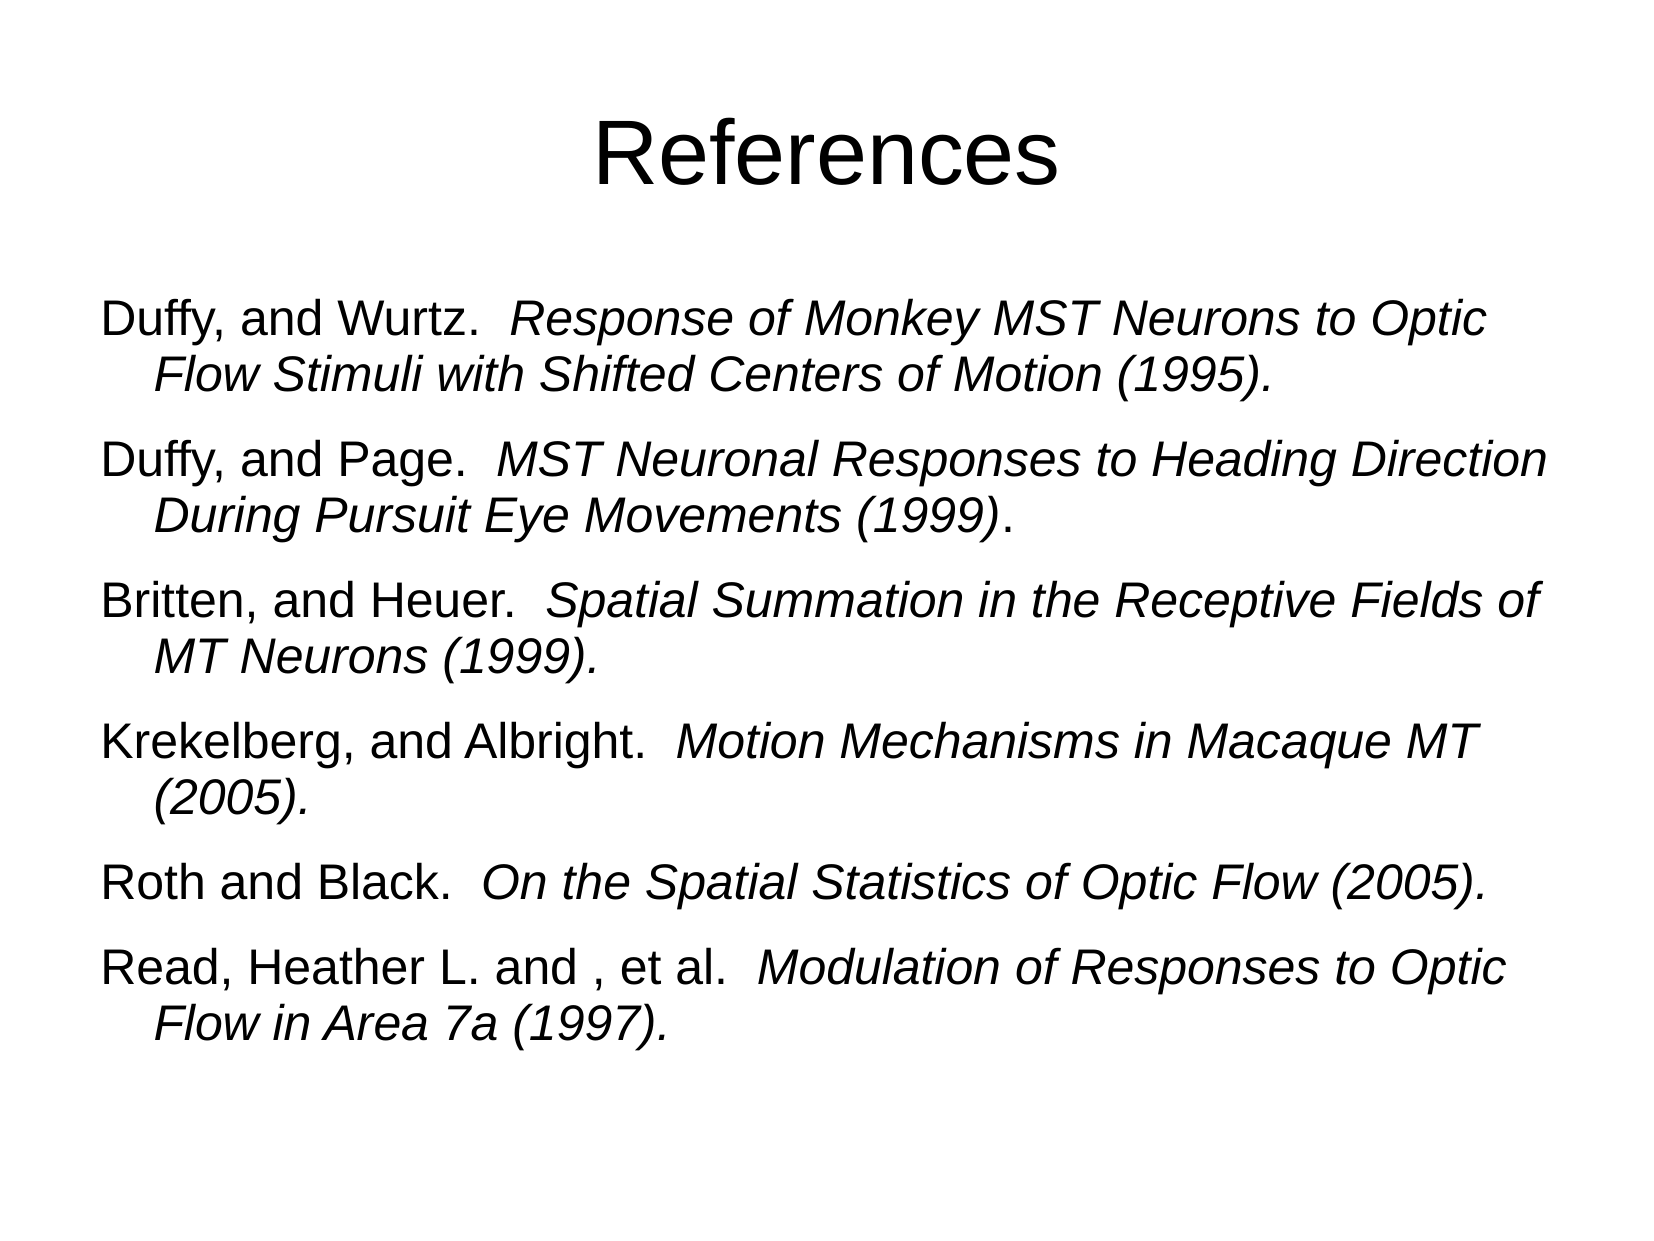

# References
Duffy, and Wurtz. Response of Monkey MST Neurons to Optic Flow Stimuli with Shifted Centers of Motion (1995).
Duffy, and Page. MST Neuronal Responses to Heading Direction During Pursuit Eye Movements (1999).
Britten, and Heuer. Spatial Summation in the Receptive Fields of MT Neurons (1999).
Krekelberg, and Albright. Motion Mechanisms in Macaque MT (2005).
Roth and Black. On the Spatial Statistics of Optic Flow (2005).
Read, Heather L. and , et al. Modulation of Responses to Optic Flow in Area 7a (1997).